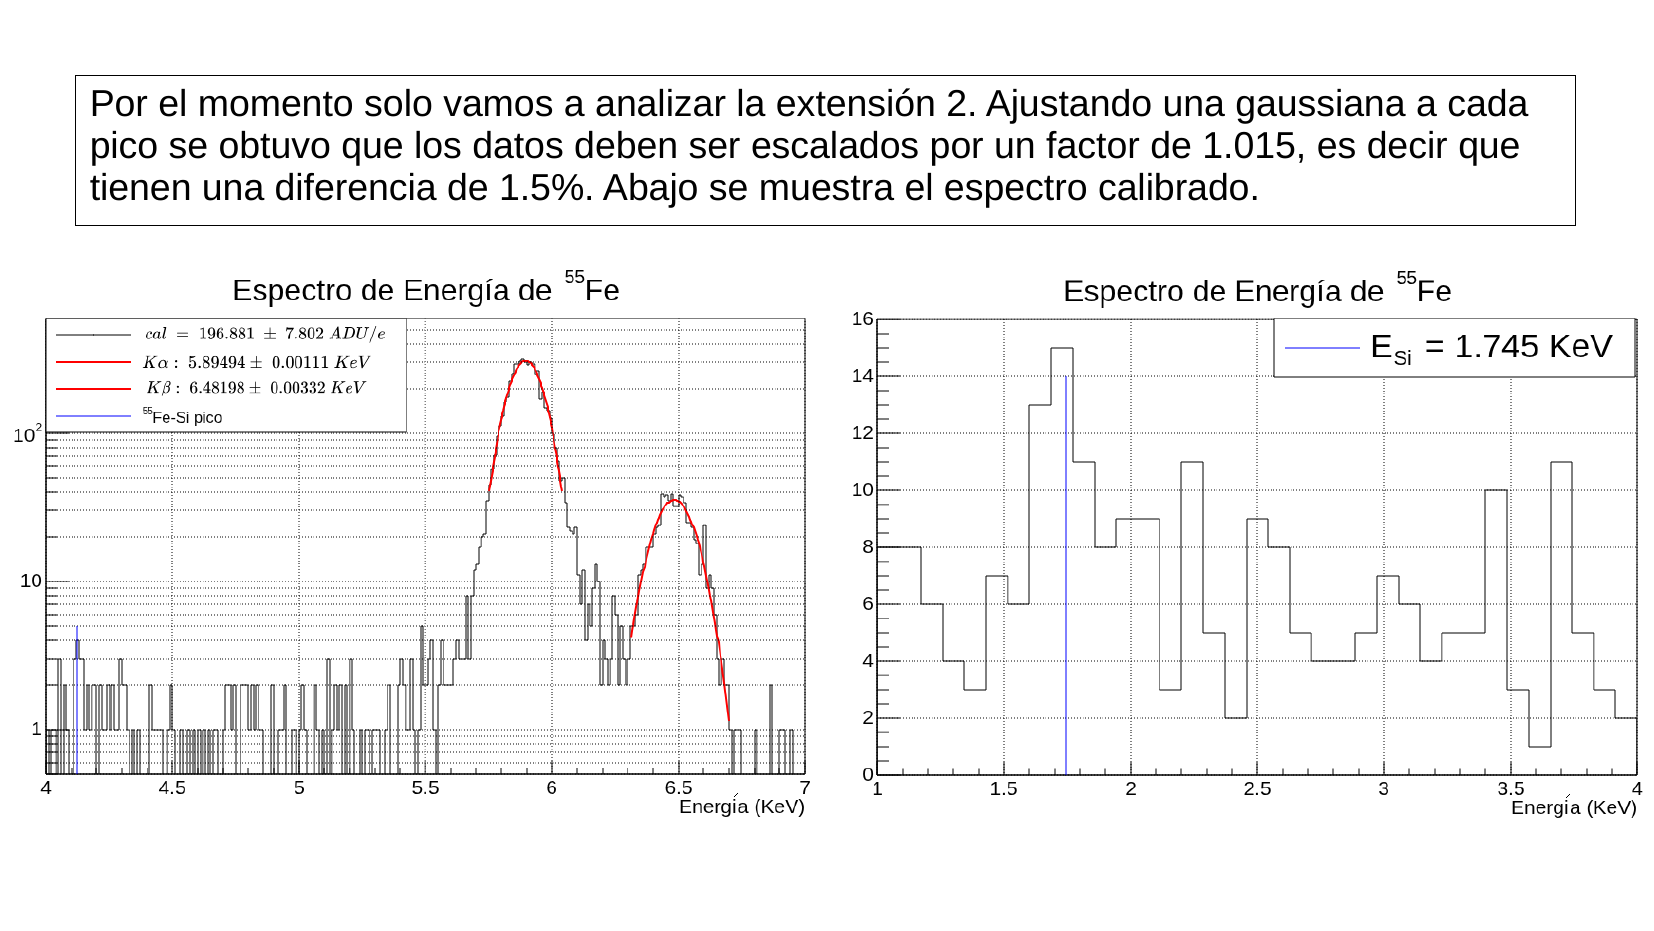

Por el momento solo vamos a analizar la extensión 2. Ajustando una gaussiana a cada pico se obtuvo que los datos deben ser escalados por un factor de 1.015, es decir que tienen una diferencia de 1.5%. Abajo se muestra el espectro calibrado.